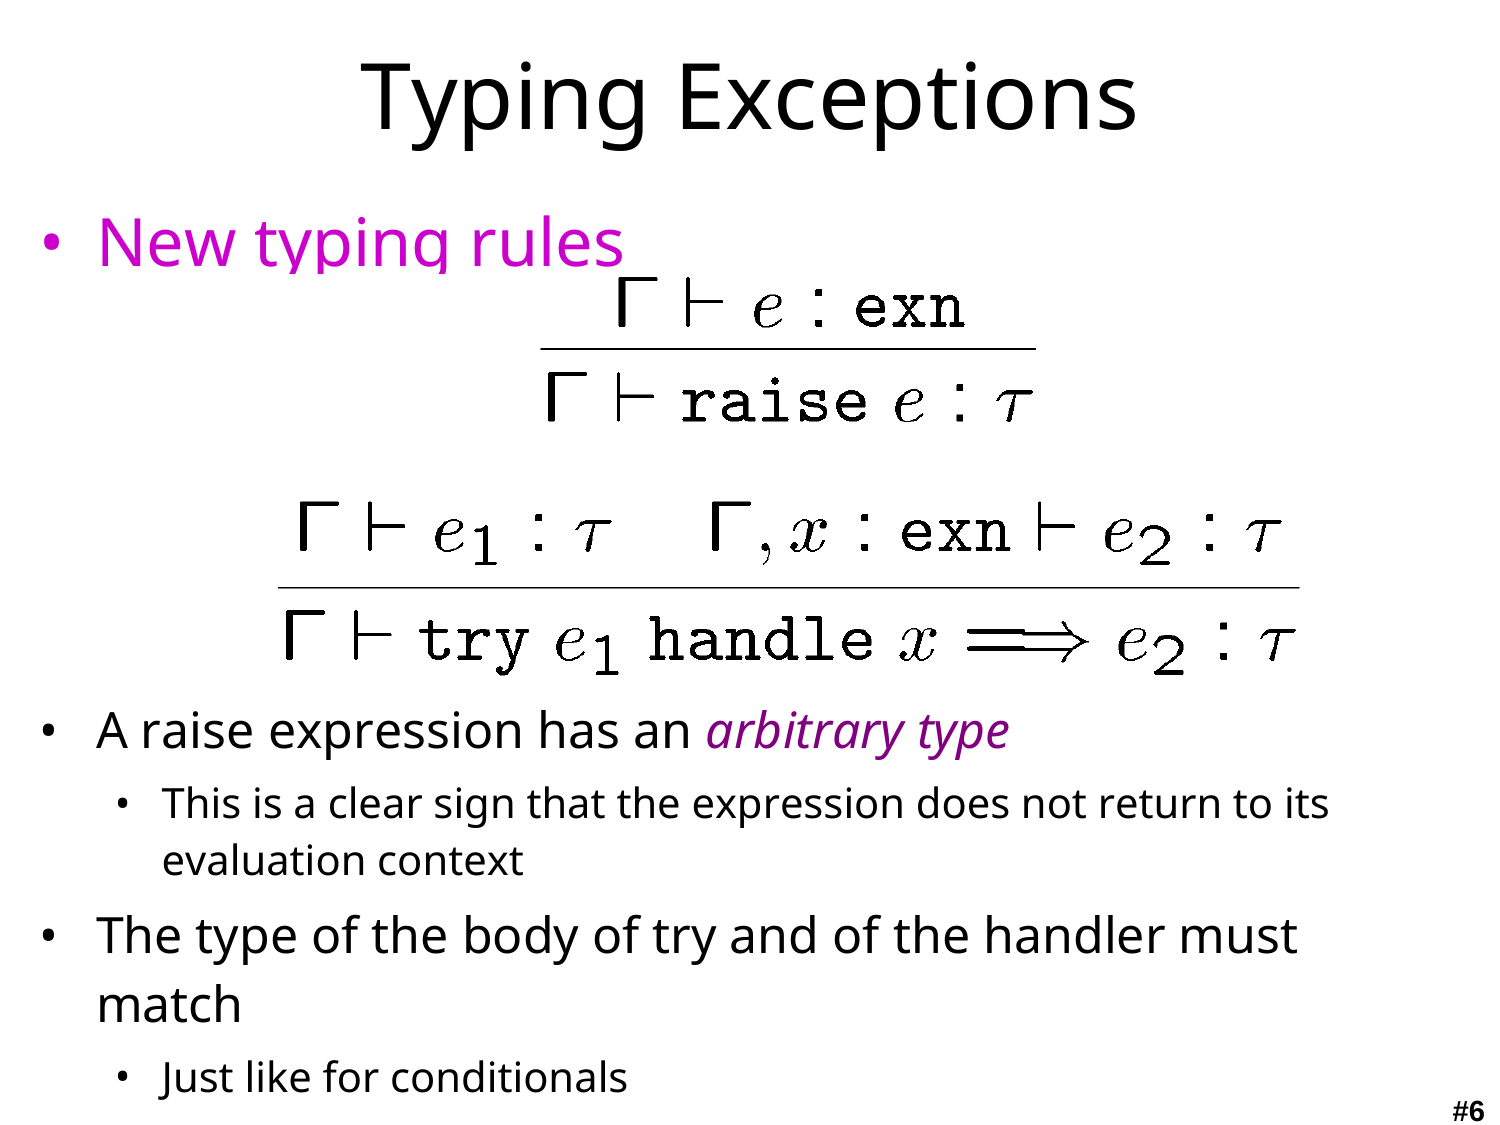

# Typing Exceptions
New typing rules
A raise expression has an arbitrary type
This is a clear sign that the expression does not return to its evaluation context
The type of the body of try and of the handler must match
Just like for conditionals
6